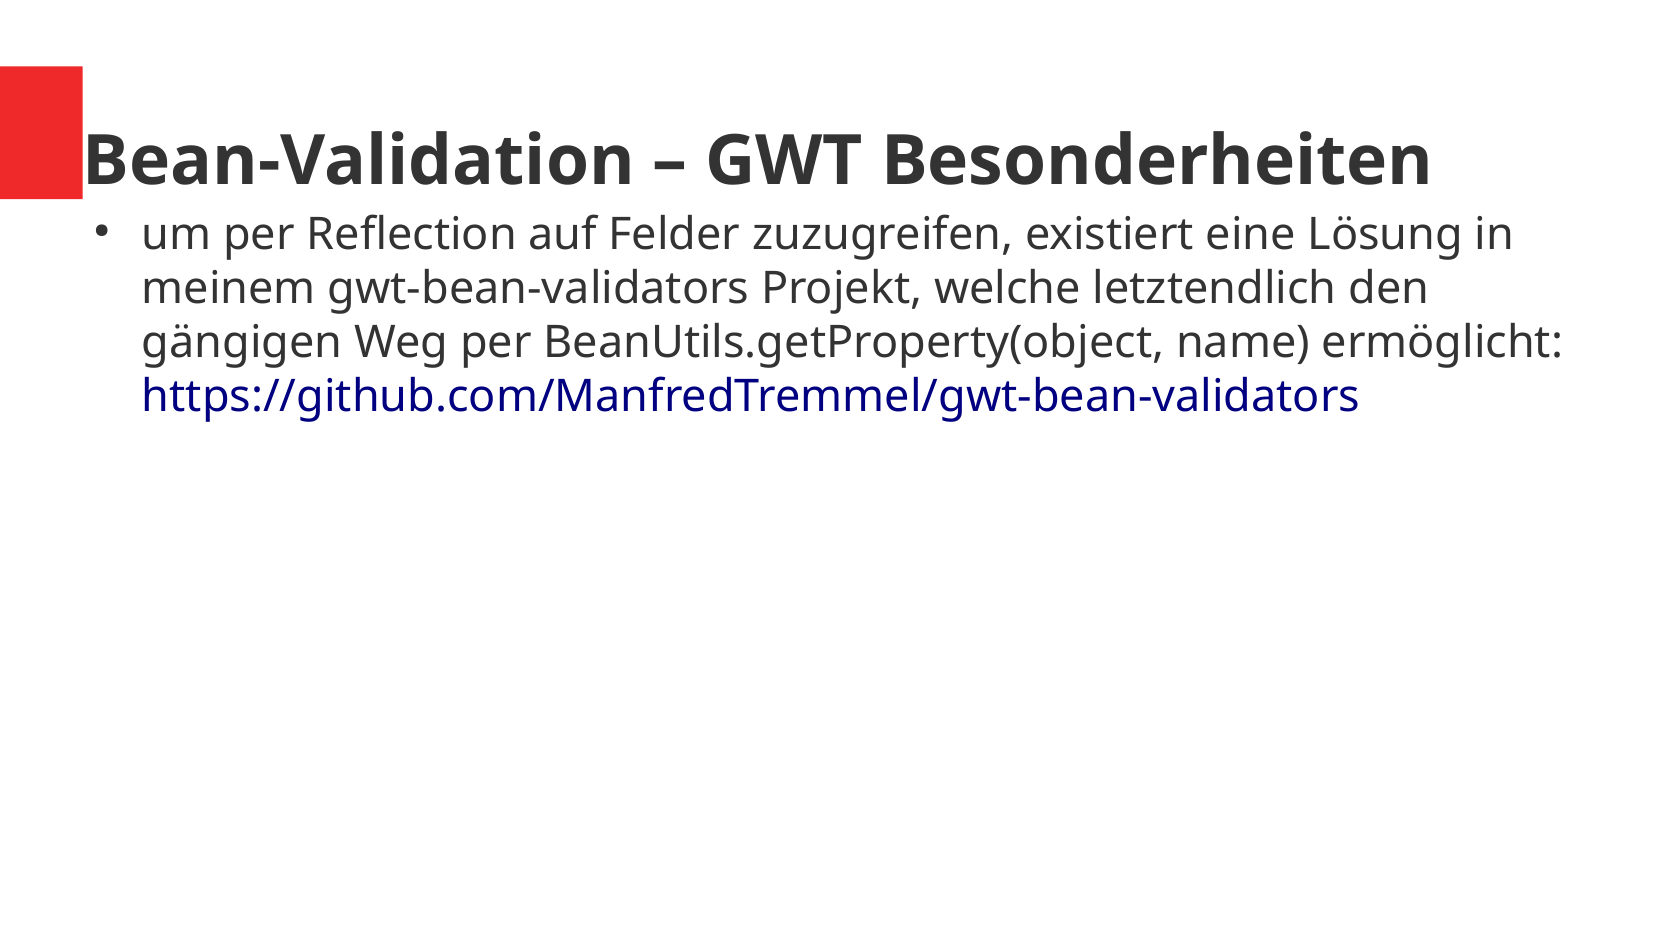

# Bean-Validation – GWT Besonderheiten
um per Reflection auf Felder zuzugreifen, existiert eine Lösung in meinem gwt-bean-validators Projekt, welche letztendlich den gängigen Weg per BeanUtils.getProperty(object, name) ermöglicht:
https://github.com/ManfredTremmel/gwt-bean-validators